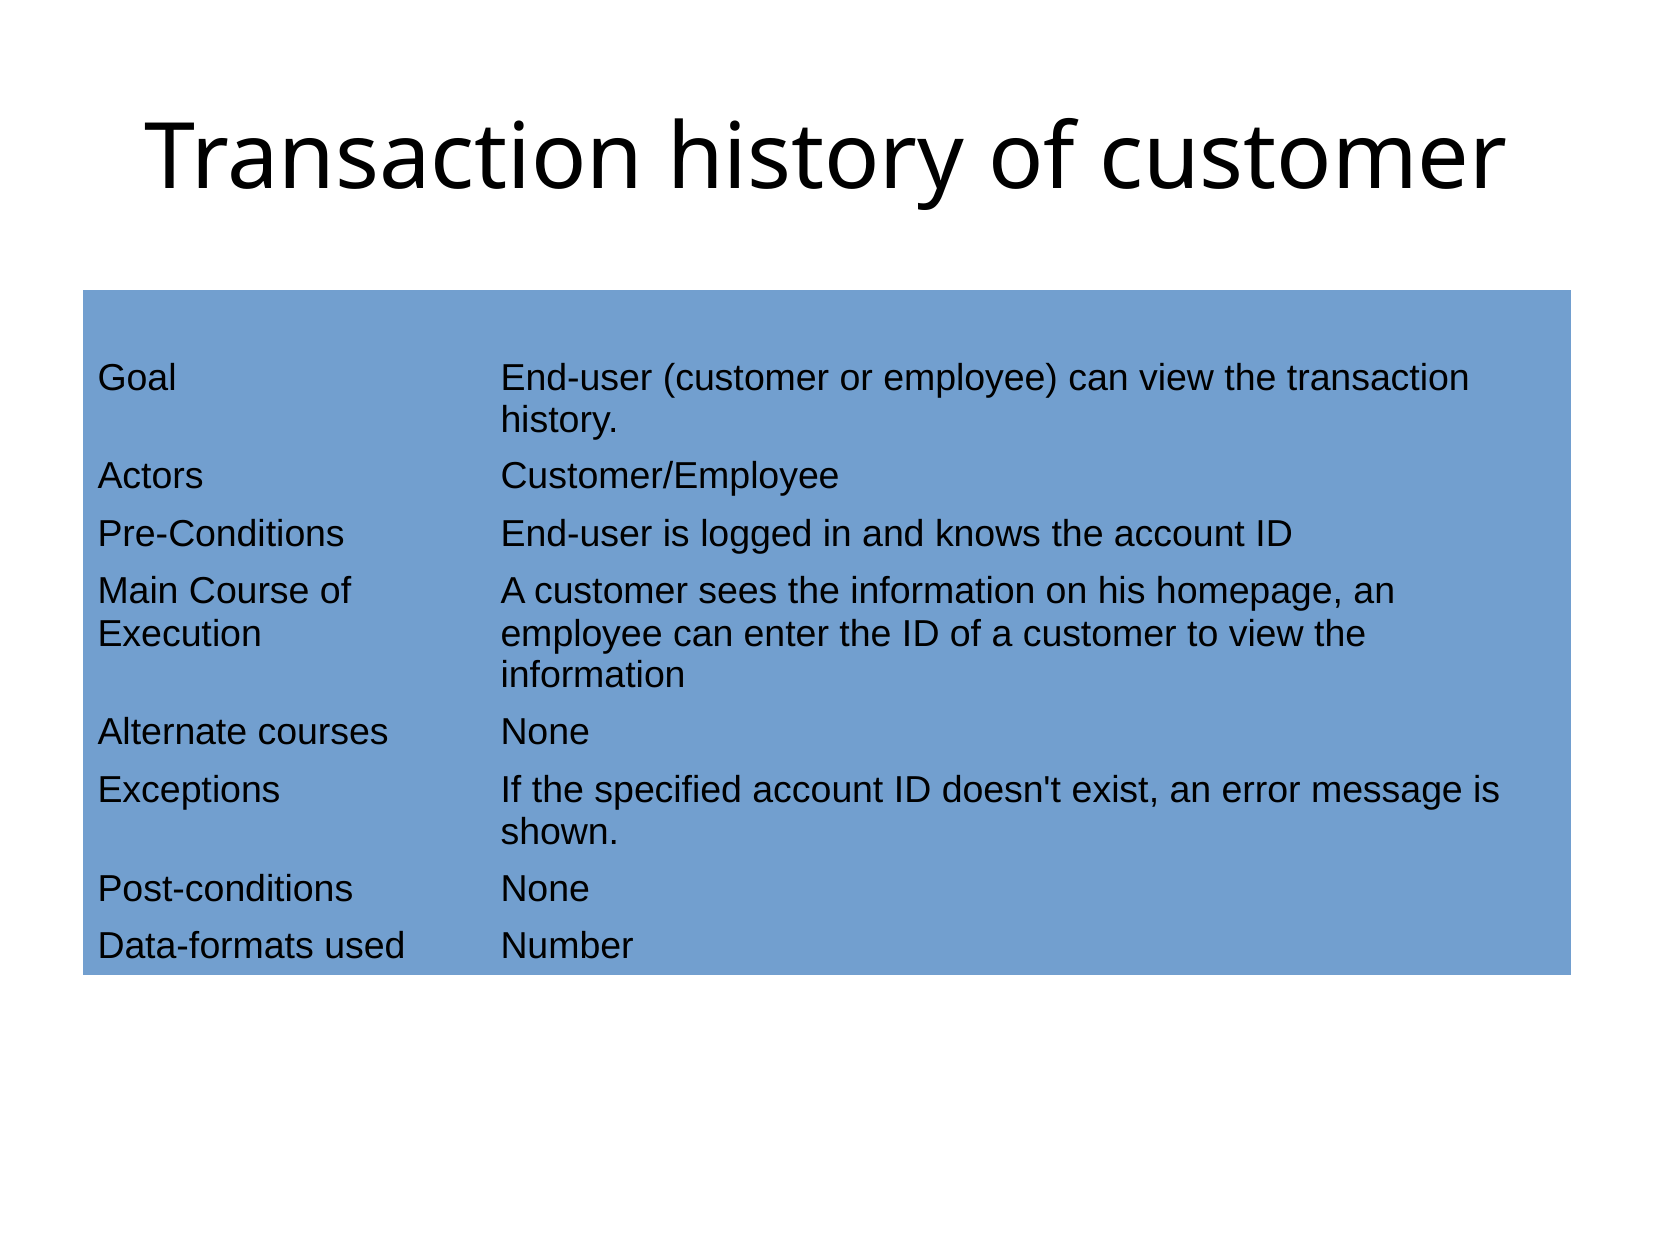

# Transaction history of customer
| | |
| --- | --- |
| Goal | End-user (customer or employee) can view the transaction history. |
| Actors | Customer/Employee |
| Pre-Conditions | End-user is logged in and knows the account ID |
| Main Course of Execution | A customer sees the information on his homepage, an employee can enter the ID of a customer to view the information |
| Alternate courses | None |
| Exceptions | If the specified account ID doesn't exist, an error message is shown. |
| Post-conditions | None |
| Data-formats used | Number |